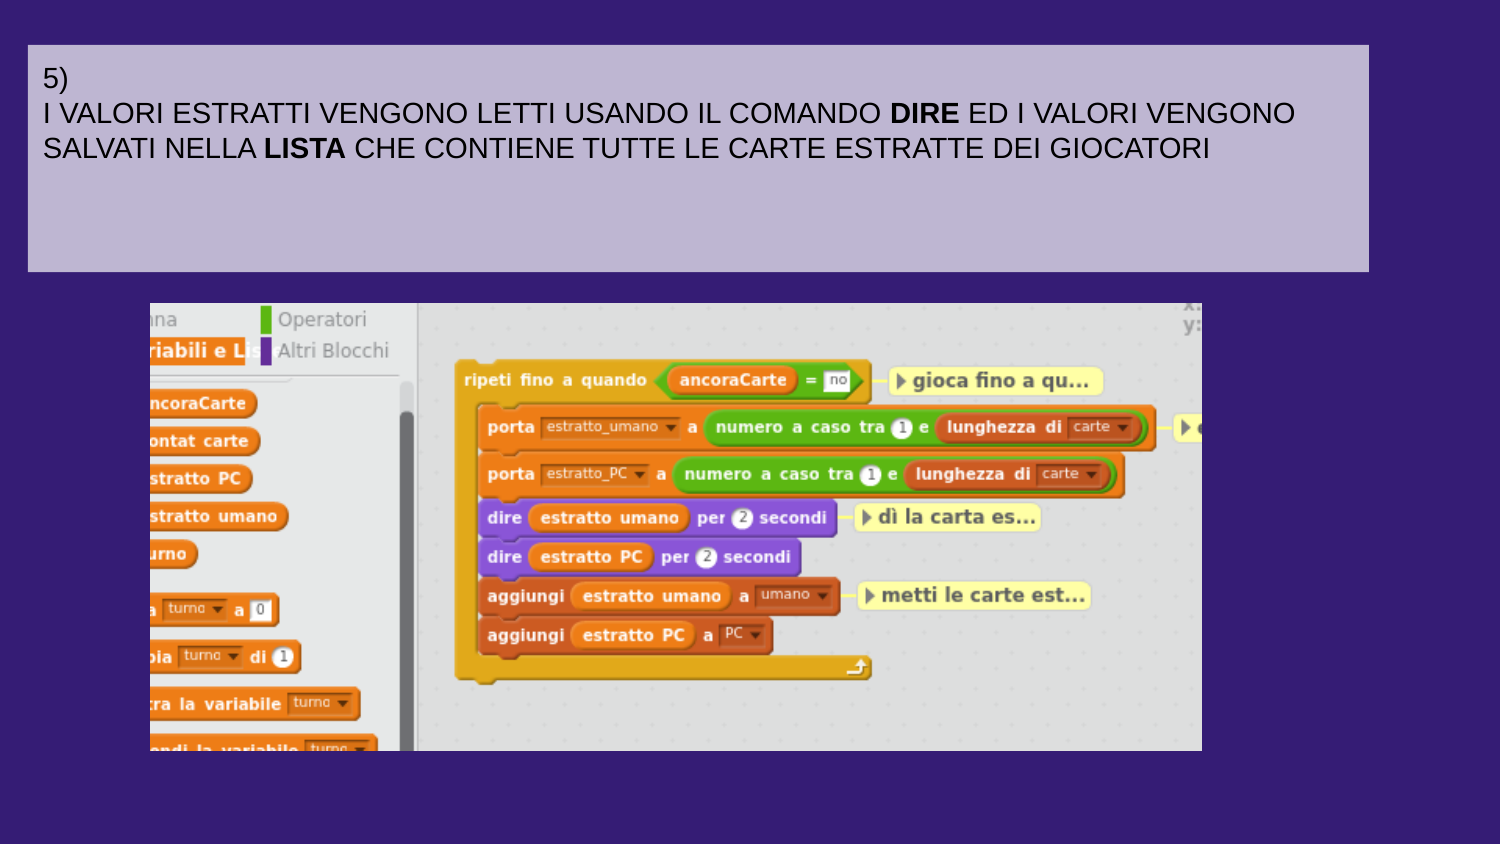

5)
I VALORI ESTRATTI VENGONO LETTI USANDO IL COMANDO DIRE ED I VALORI VENGONO SALVATI NELLA LISTA CHE CONTIENE TUTTE LE CARTE ESTRATTE DEI GIOCATORI